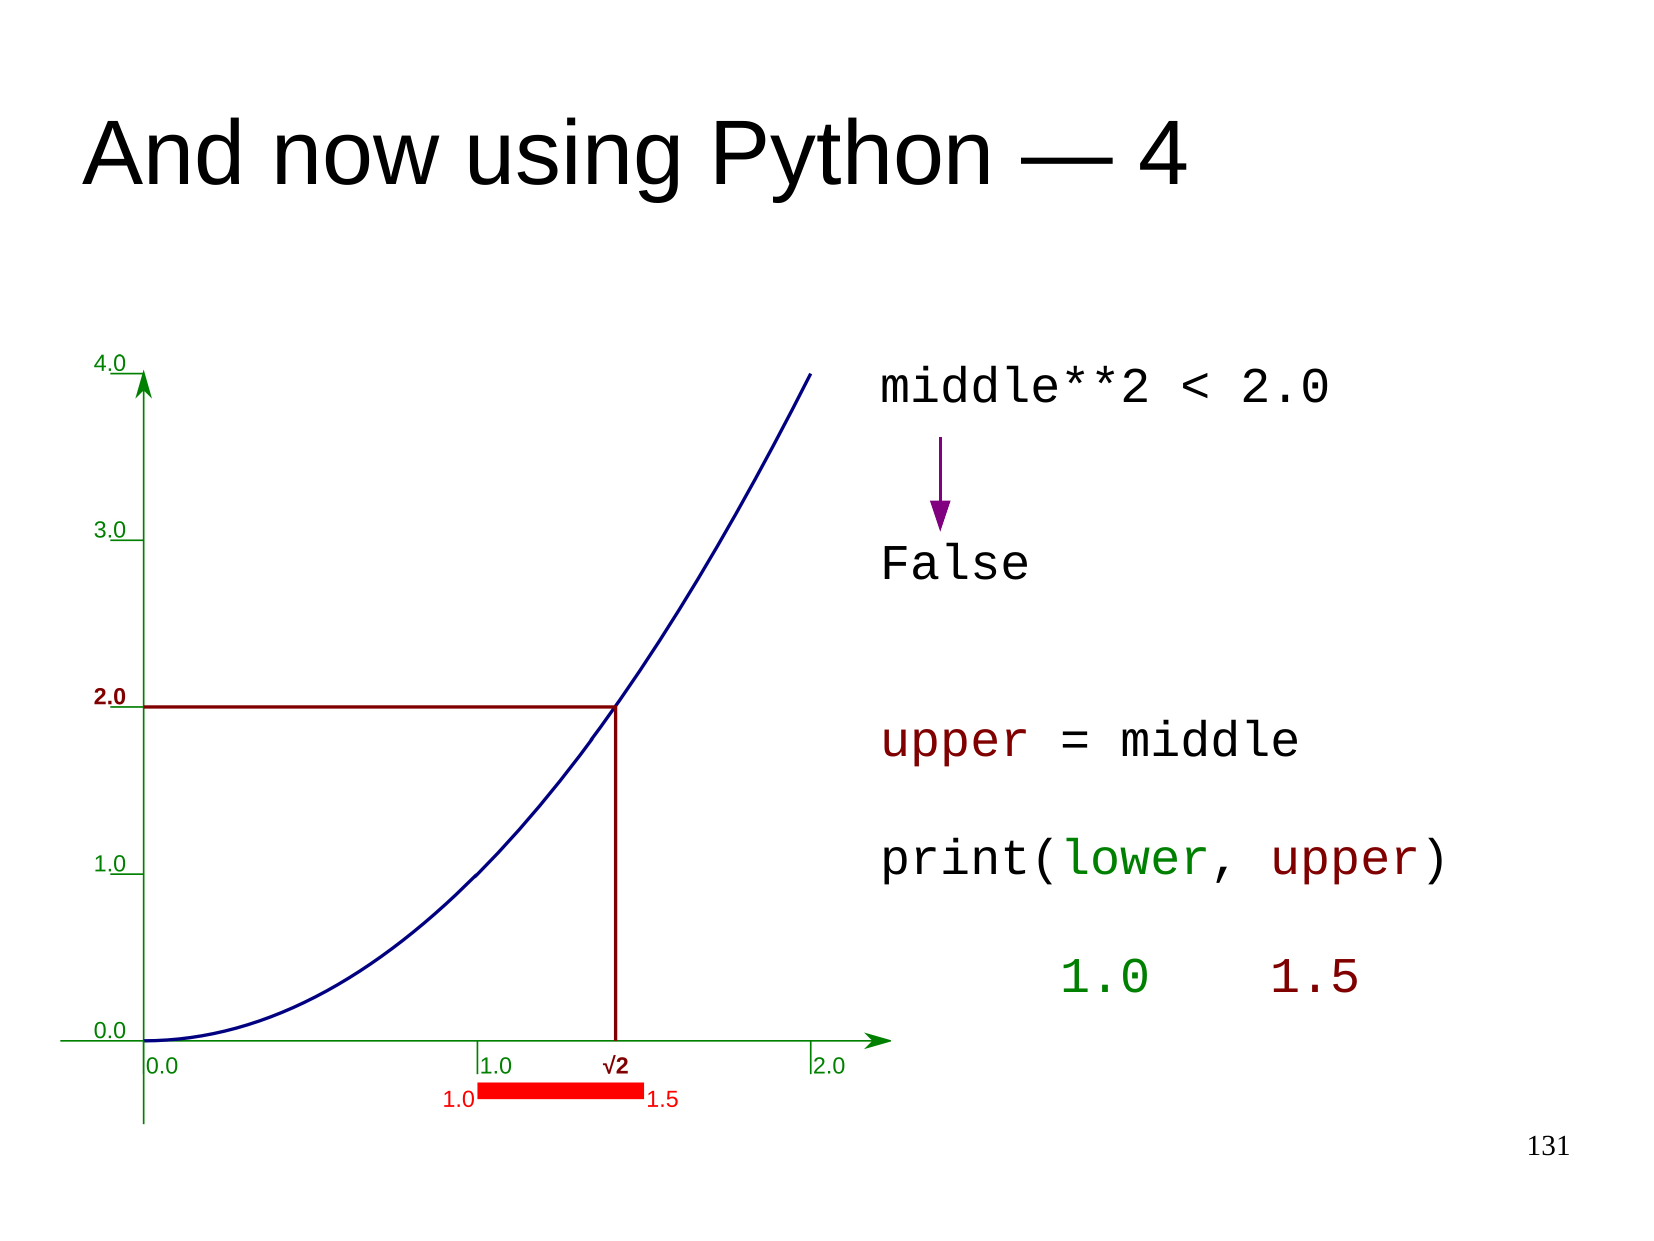

# And now using Python — 4
middle**2 < 2.0
False
upper = middle
print(lower, upper)
1.0
1.5
131